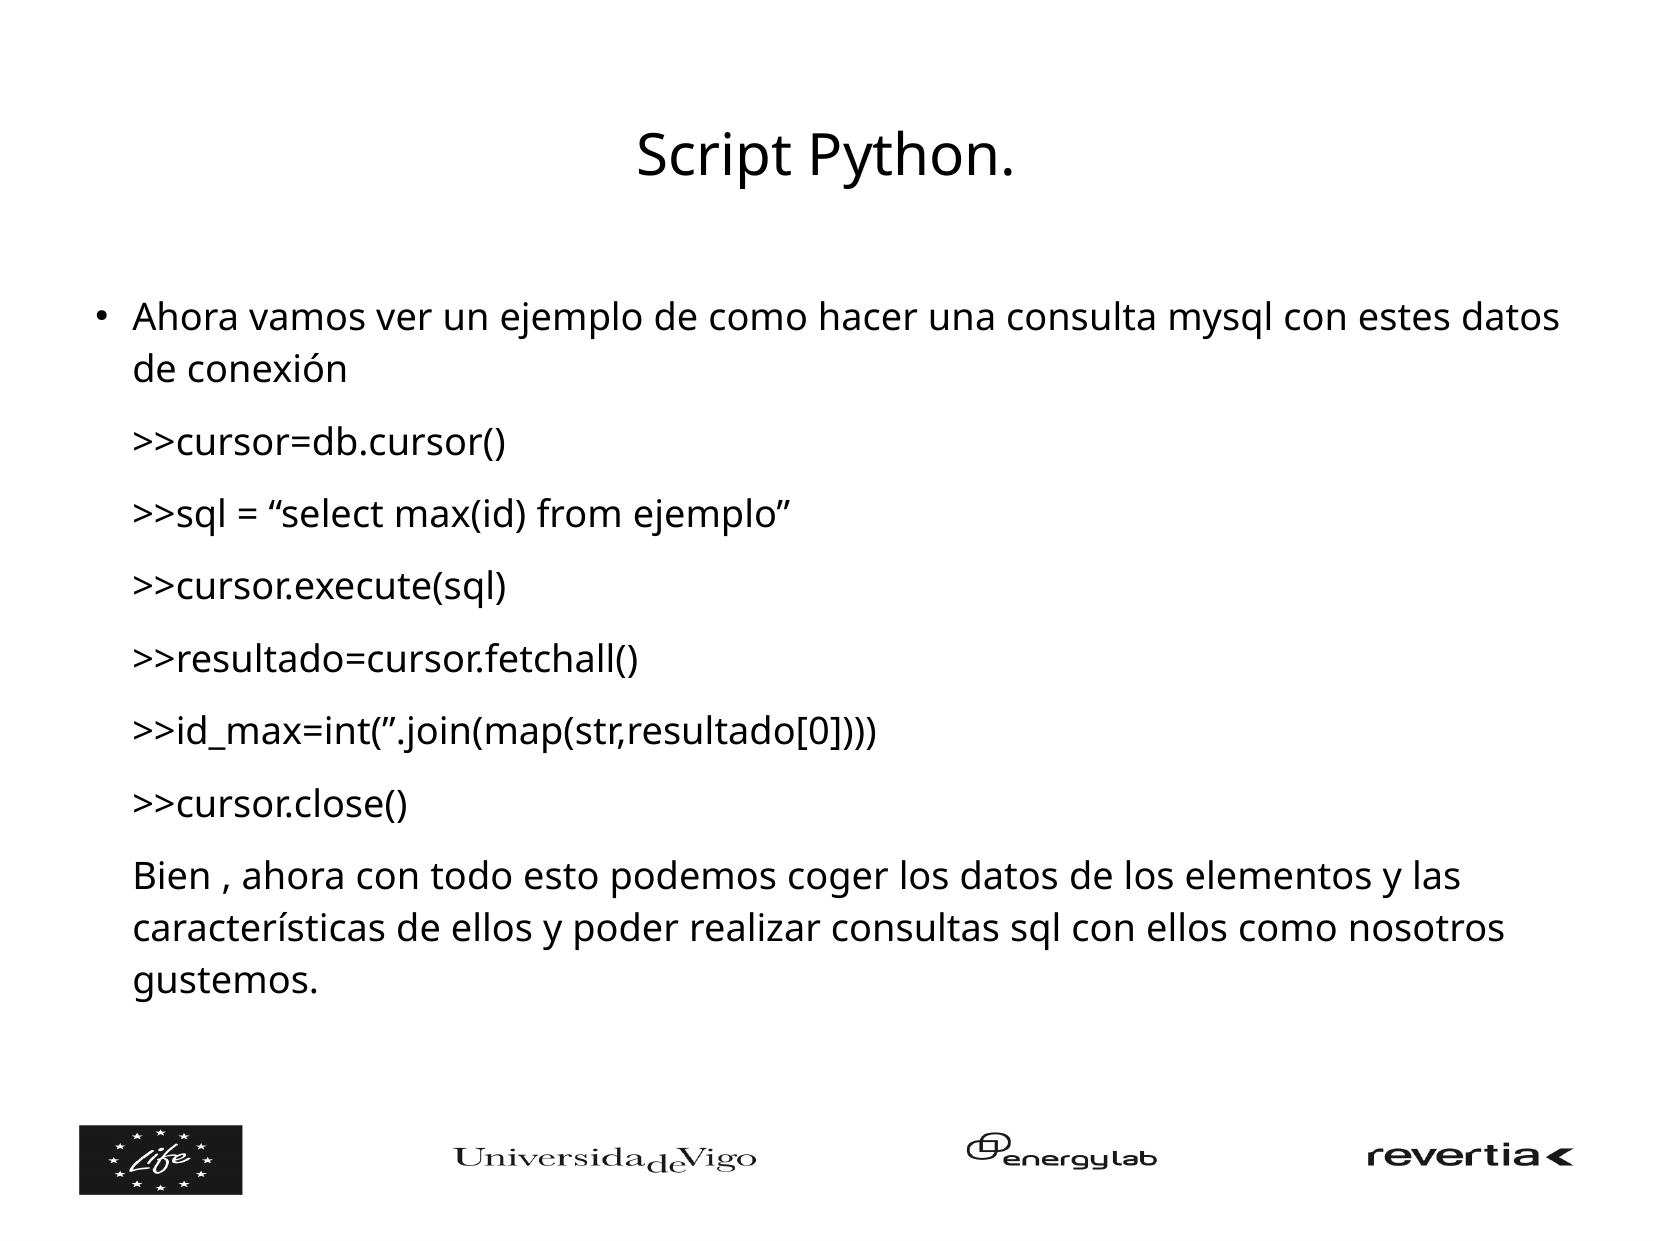

# Script Python.
Ahora vamos ver un ejemplo de como hacer una consulta mysql con estes datos de conexión
>>cursor=db.cursor()
>>sql = “select max(id) from ejemplo”
>>cursor.execute(sql)
>>resultado=cursor.fetchall()
>>id_max=int(”.join(map(str,resultado[0])))
>>cursor.close()
Bien , ahora con todo esto podemos coger los datos de los elementos y las características de ellos y poder realizar consultas sql con ellos como nosotros gustemos.